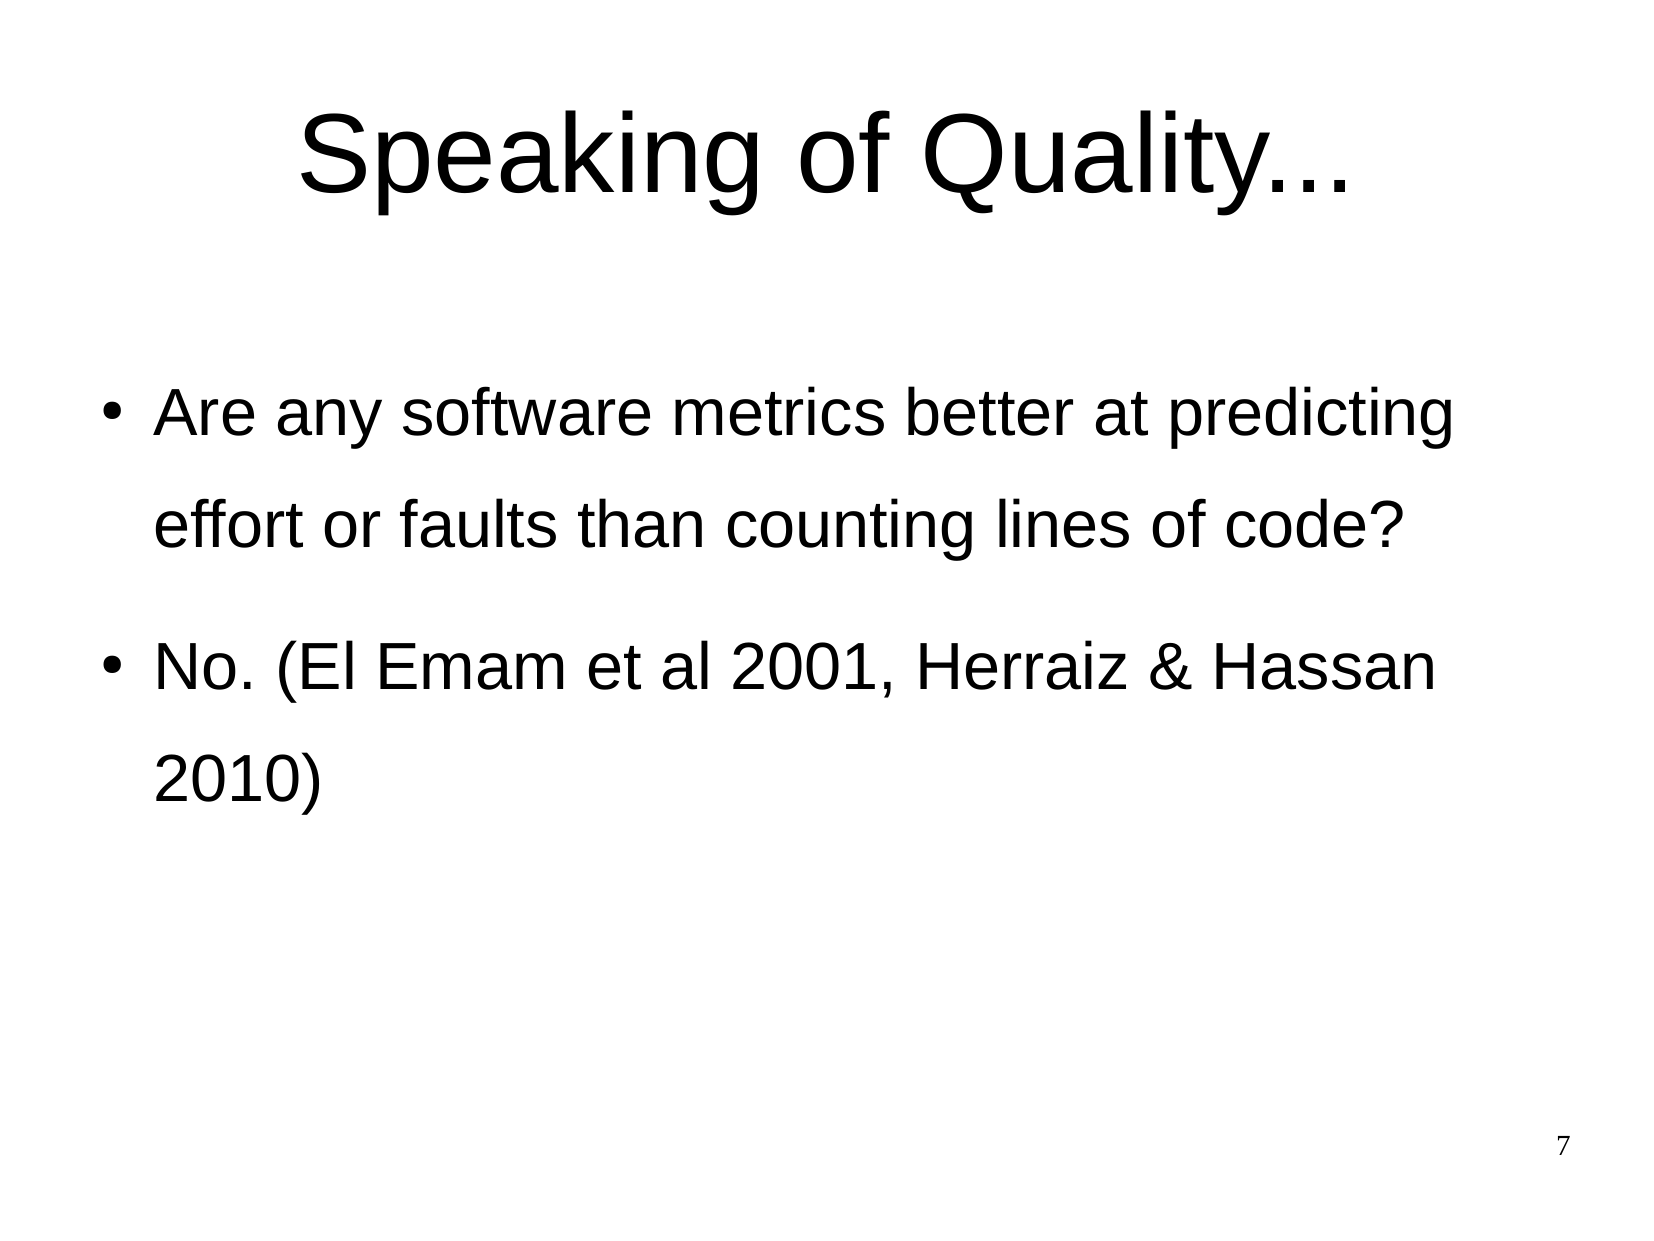

# Speaking of Quality...
Are any software metrics better at predicting effort or faults than counting lines of code?
No. (El Emam et al 2001, Herraiz & Hassan 2010)
7